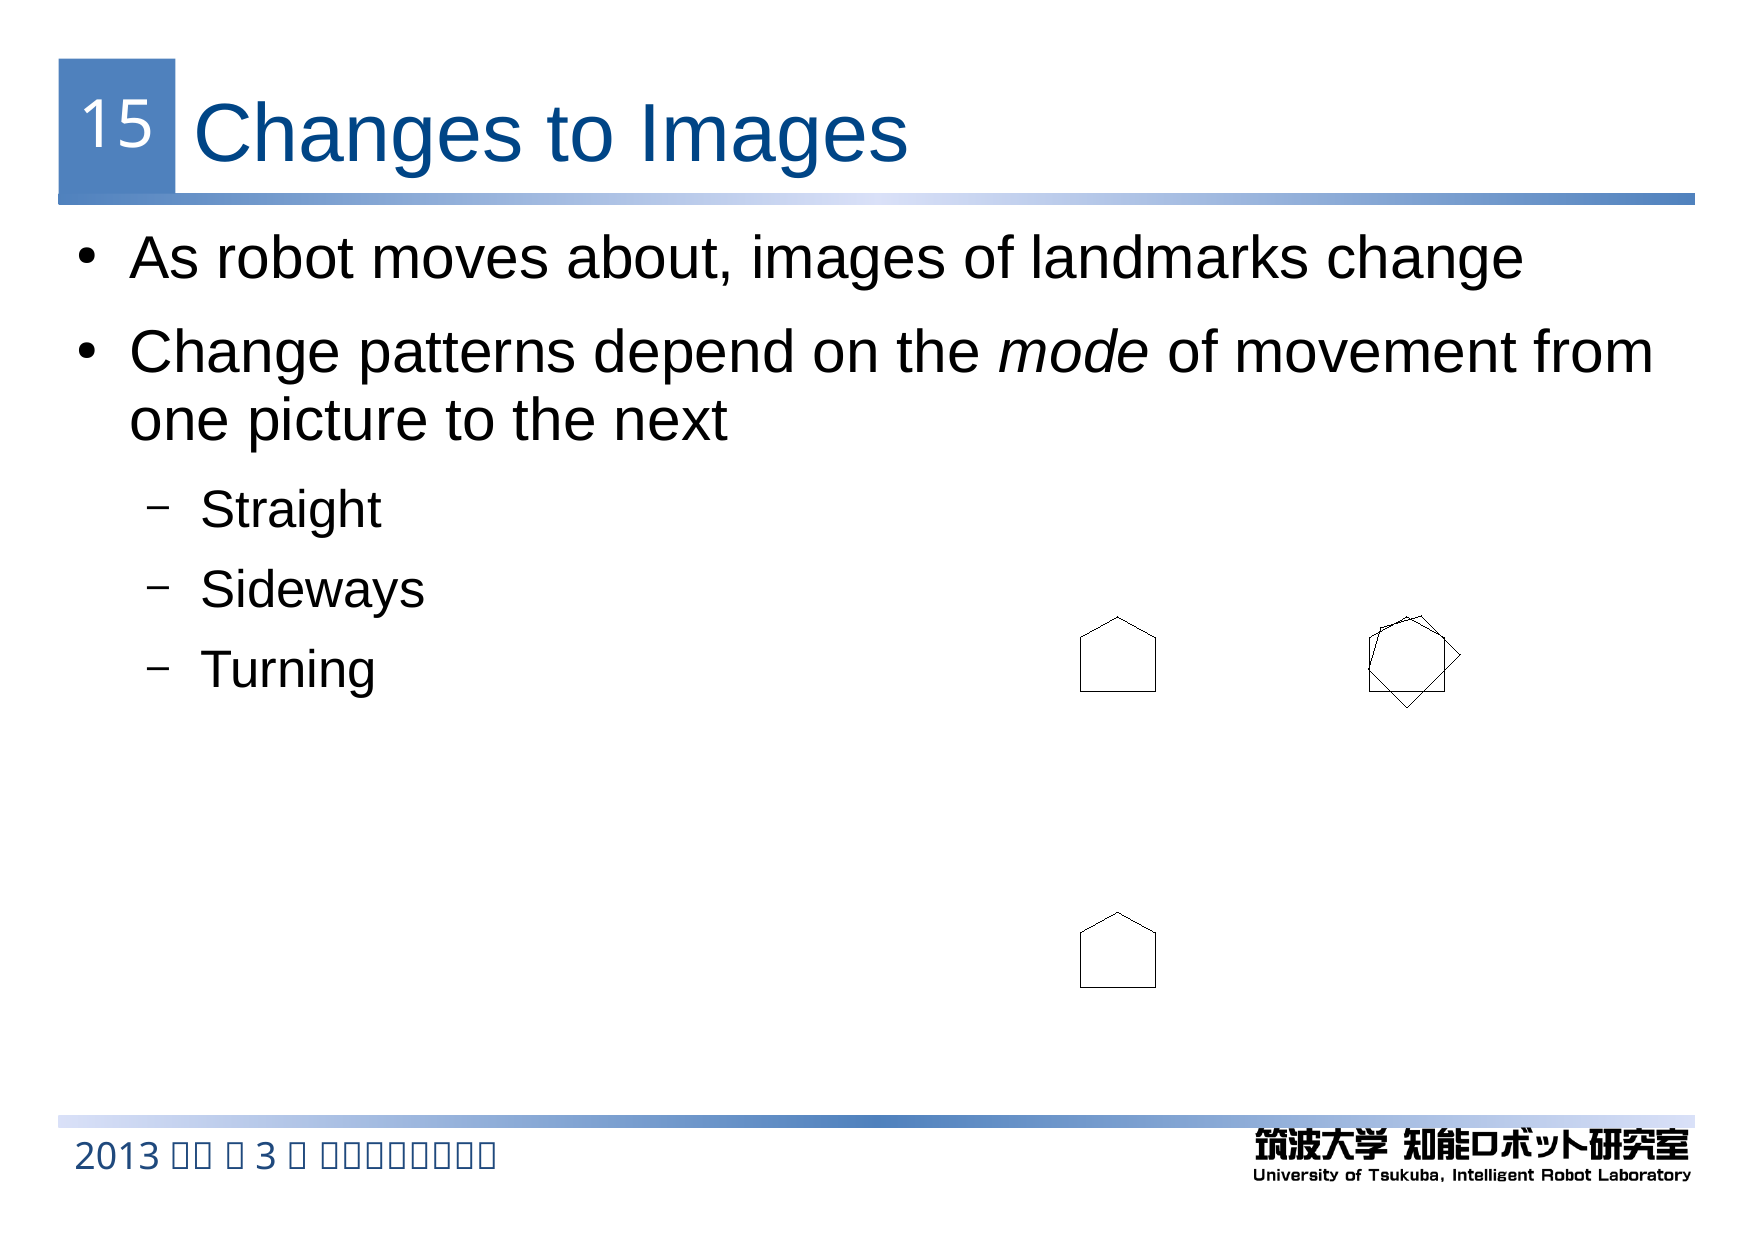

# Changes to Images
As robot moves about, images of landmarks change
Change patterns depend on the mode of movement from one picture to the next
Straight
Sideways
Turning